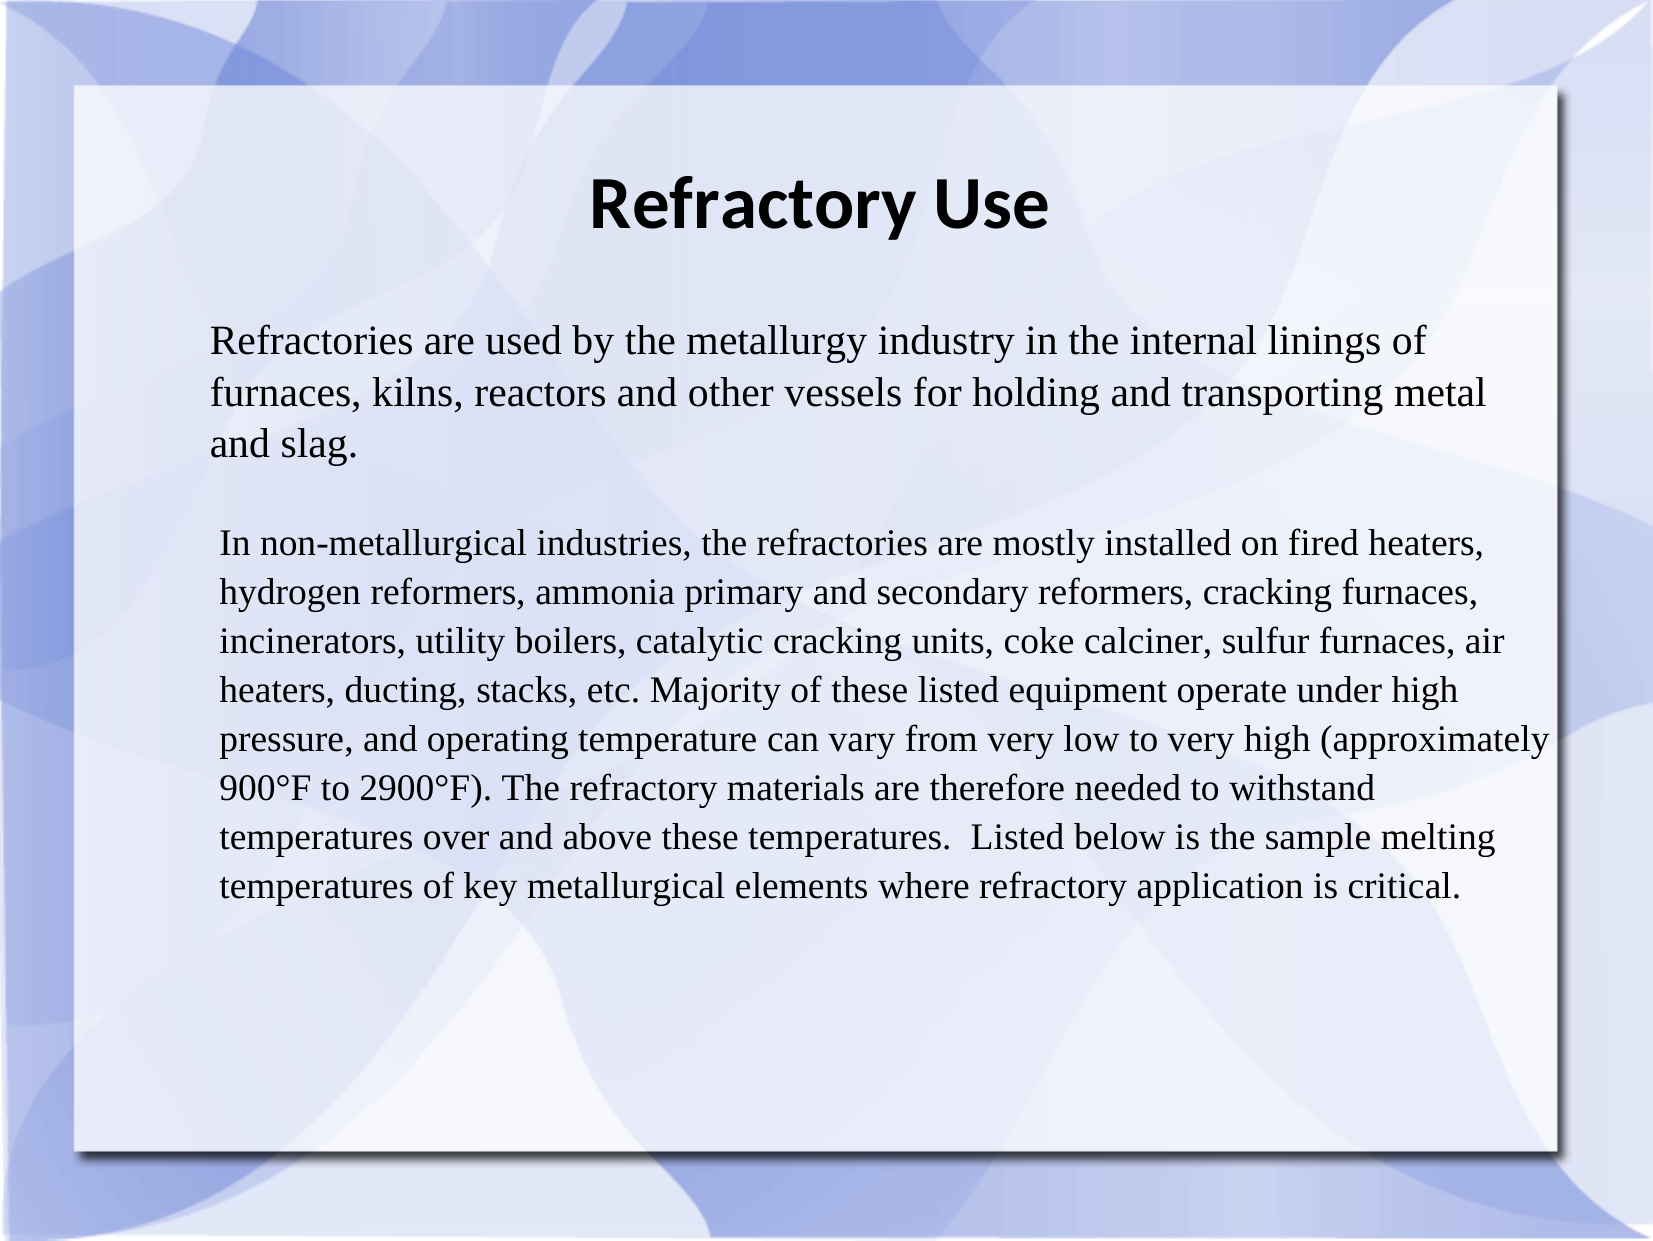

# Refractory Use
Refractories are used by the metallurgy industry in the internal linings of
furnaces, kilns, reactors and other vessels for holding and transporting metal
and slag.
 In non-metallurgical industries, the refractories are mostly installed on fired heaters,
 hydrogen reformers, ammonia primary and secondary reformers, cracking furnaces,
 incinerators, utility boilers, catalytic cracking units, coke calciner, sulfur furnaces, air
 heaters, ducting, stacks, etc. Majority of these listed equipment operate under high
 pressure, and operating temperature can vary from very low to very high (approximately
 900°F to 2900°F). The refractory materials are therefore needed to withstand
 temperatures over and above these temperatures. Listed below is the sample melting
 temperatures of key metallurgical elements where refractory application is critical.